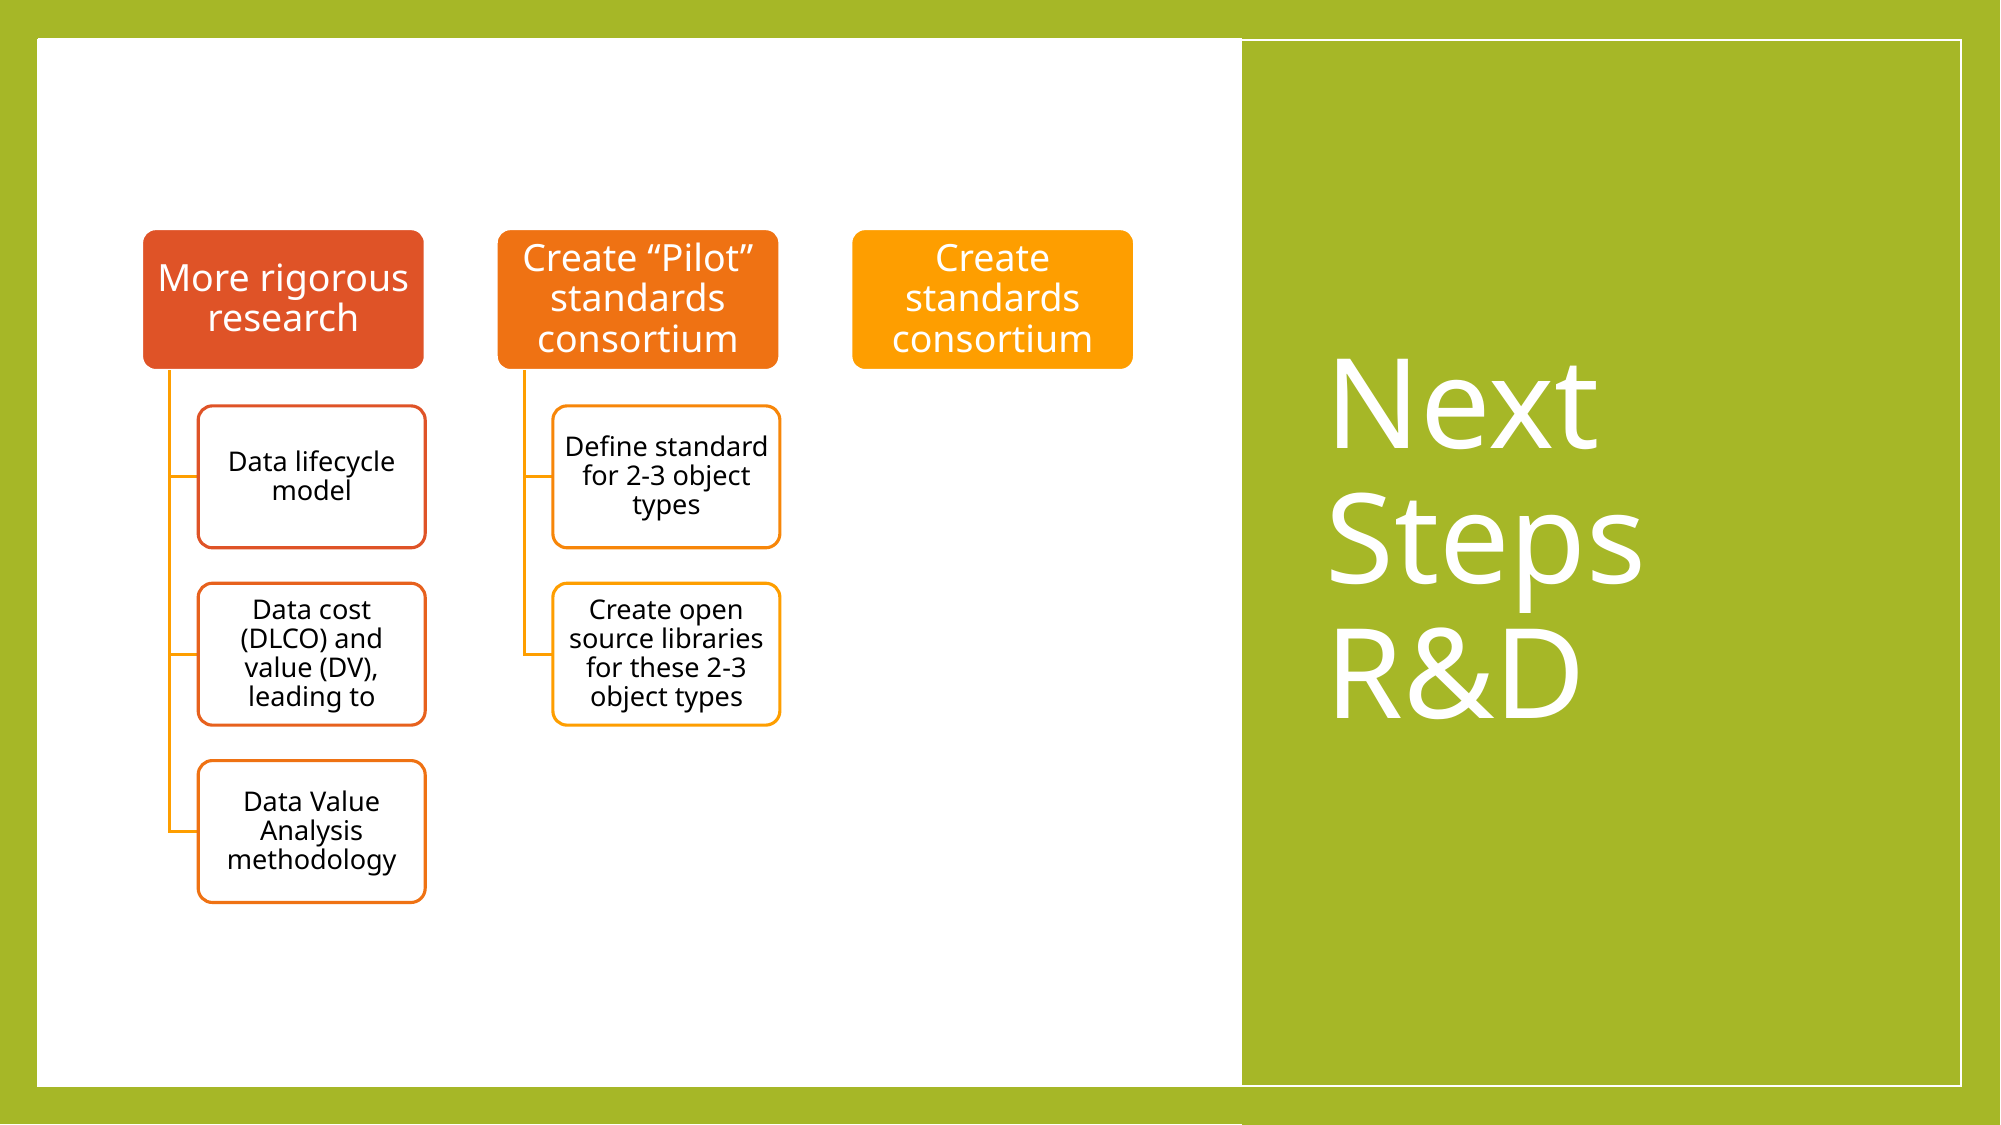

# Next Steps R&D
More rigorous research
Create “Pilot” standards consortium
Create standards consortium
Data lifecycle model
Define standard for 2-3 object types
Data cost (DLCO) and value (DV), leading to
Create open source libraries for these 2-3 object types
Data Value Analysis methodology